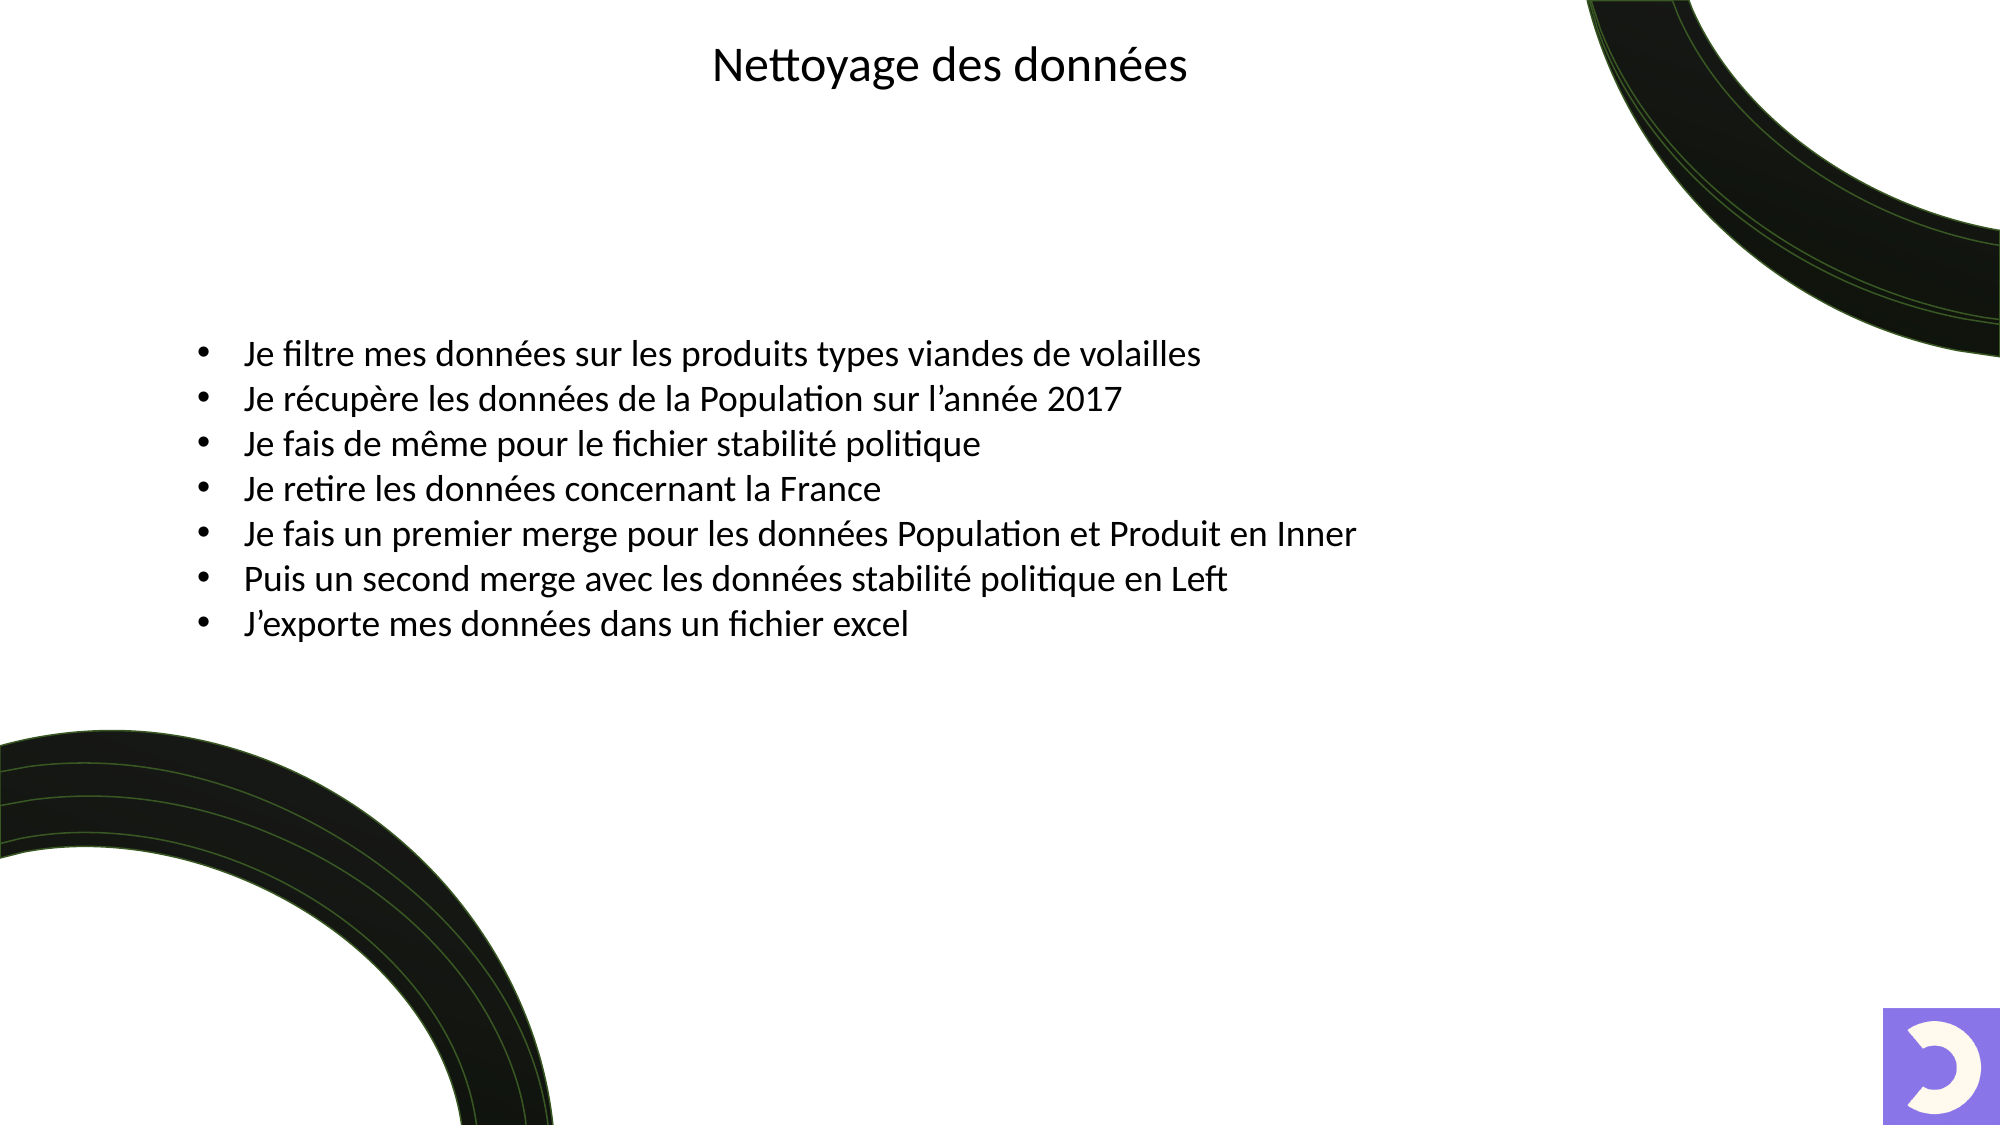

# Nettoyage des données
Je filtre mes données sur les produits types viandes de volailles
Je récupère les données de la Population sur l’année 2017
Je fais de même pour le fichier stabilité politique
Je retire les données concernant la France
Je fais un premier merge pour les données Population et Produit en Inner
Puis un second merge avec les données stabilité politique en Left
J’exporte mes données dans un fichier excel